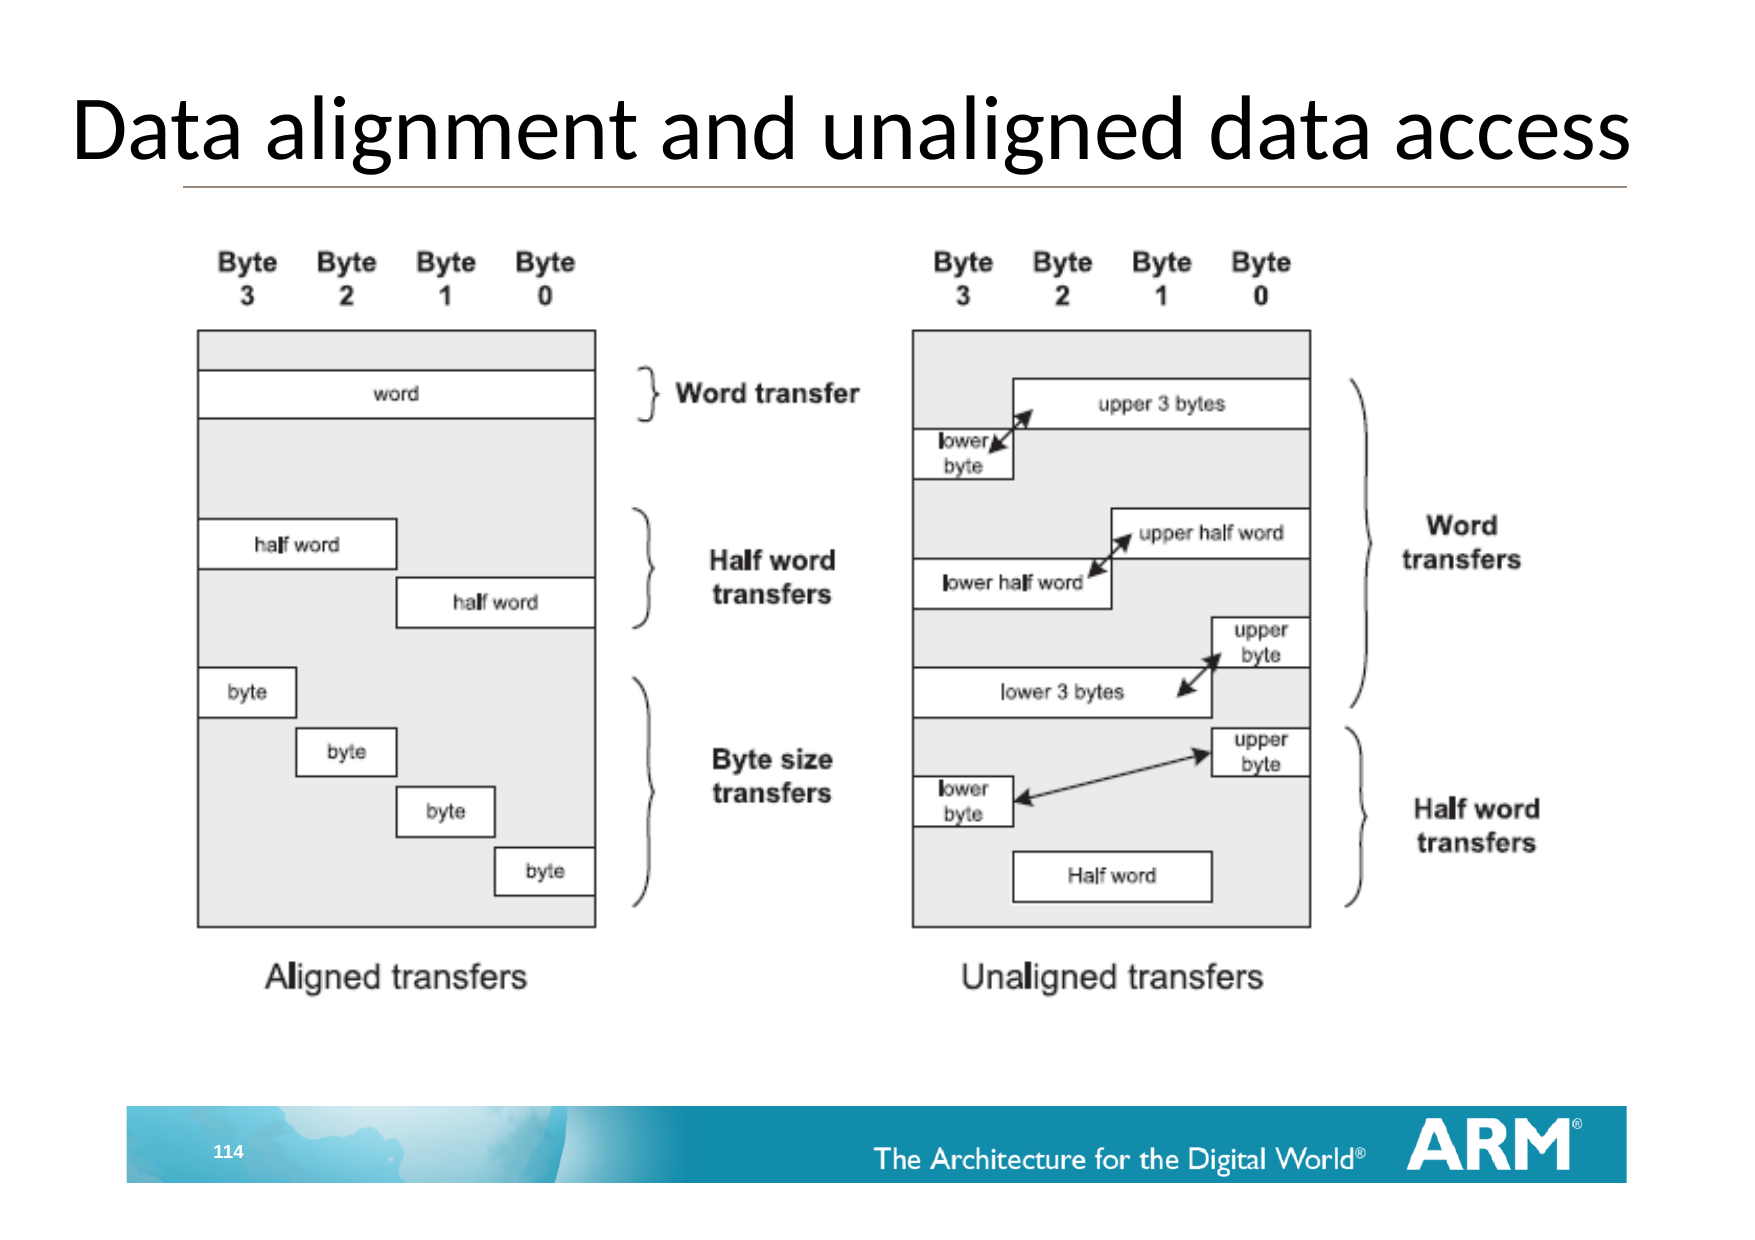

# Data alignment and unaligned data access